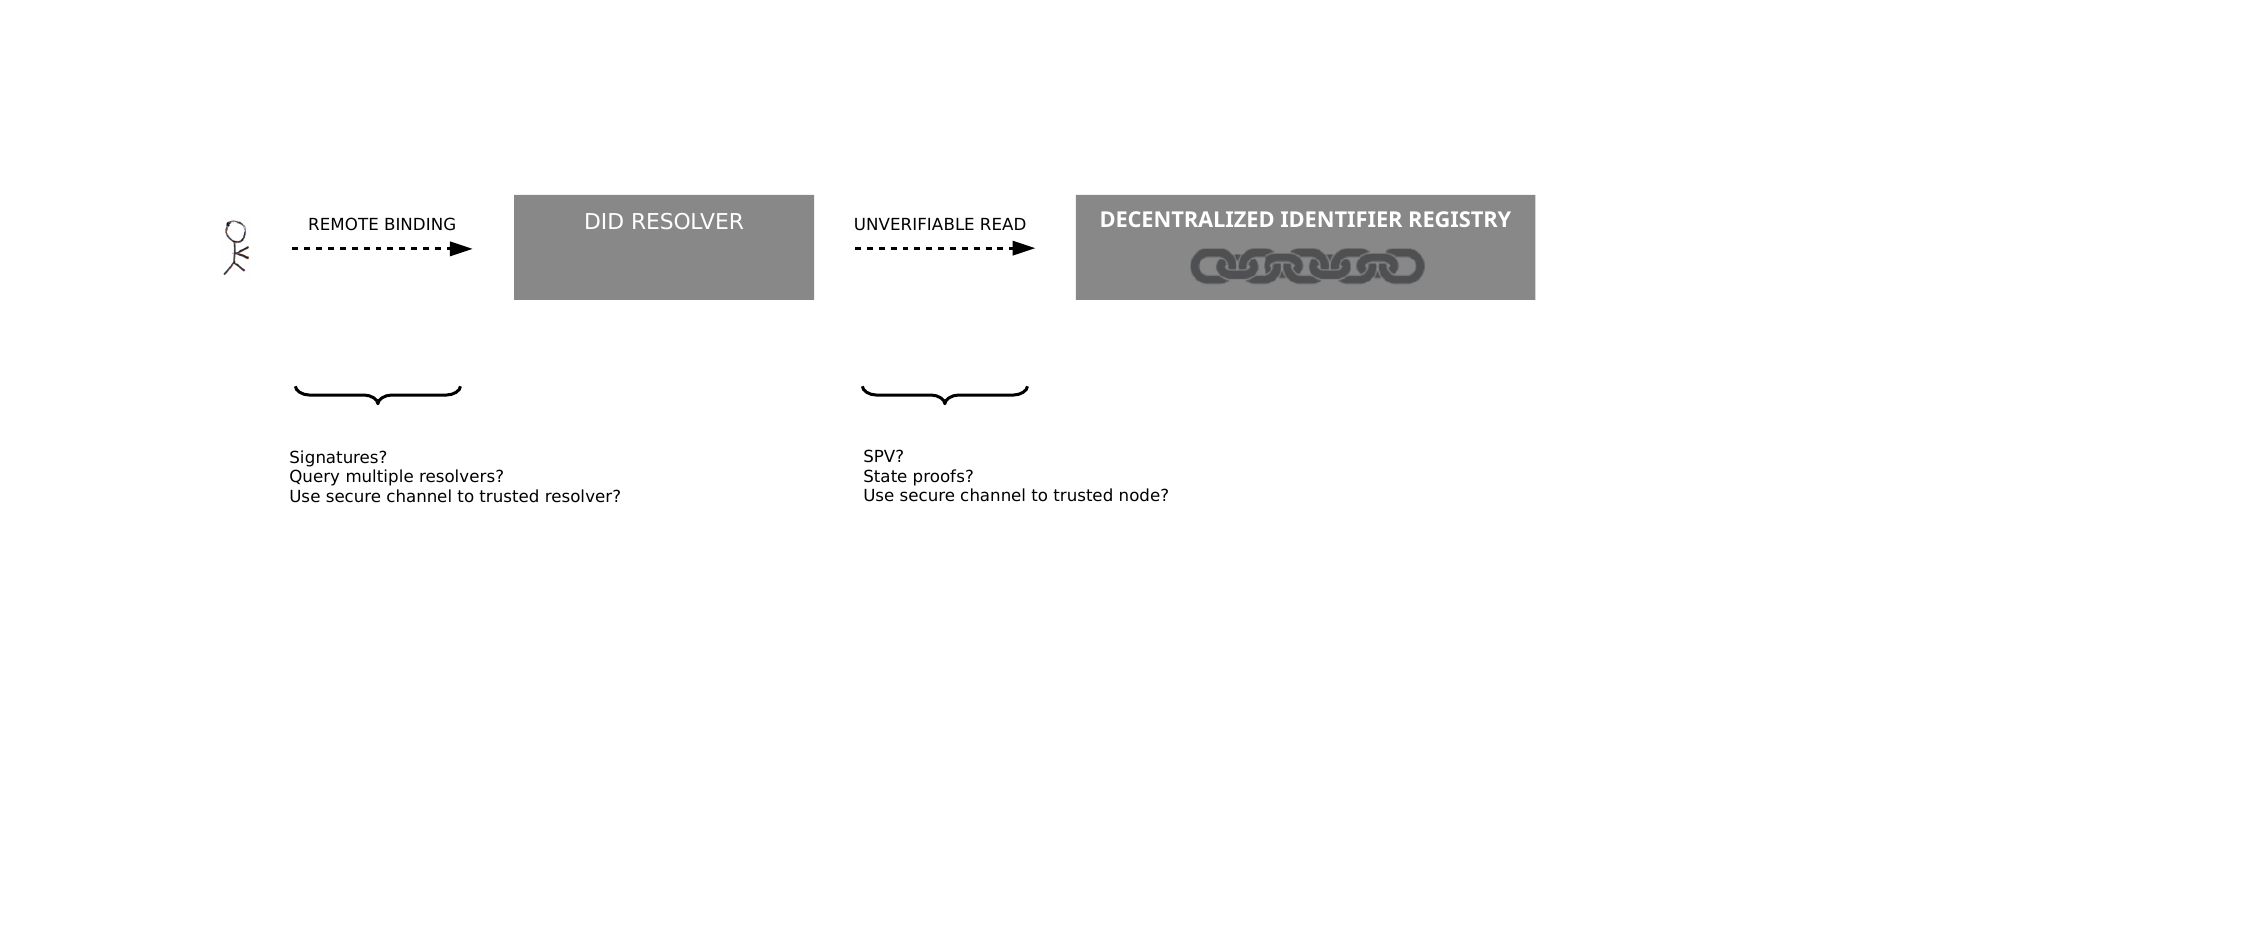

DID RESOLVER
DECENTRALIZED IDENTIFIER REGISTRY
UNVERIFIABLE READ
REMOTE BINDING
SPV?
State proofs?
Use secure channel to trusted node?
Signatures?
Query multiple resolvers?
Use secure channel to trusted resolver?